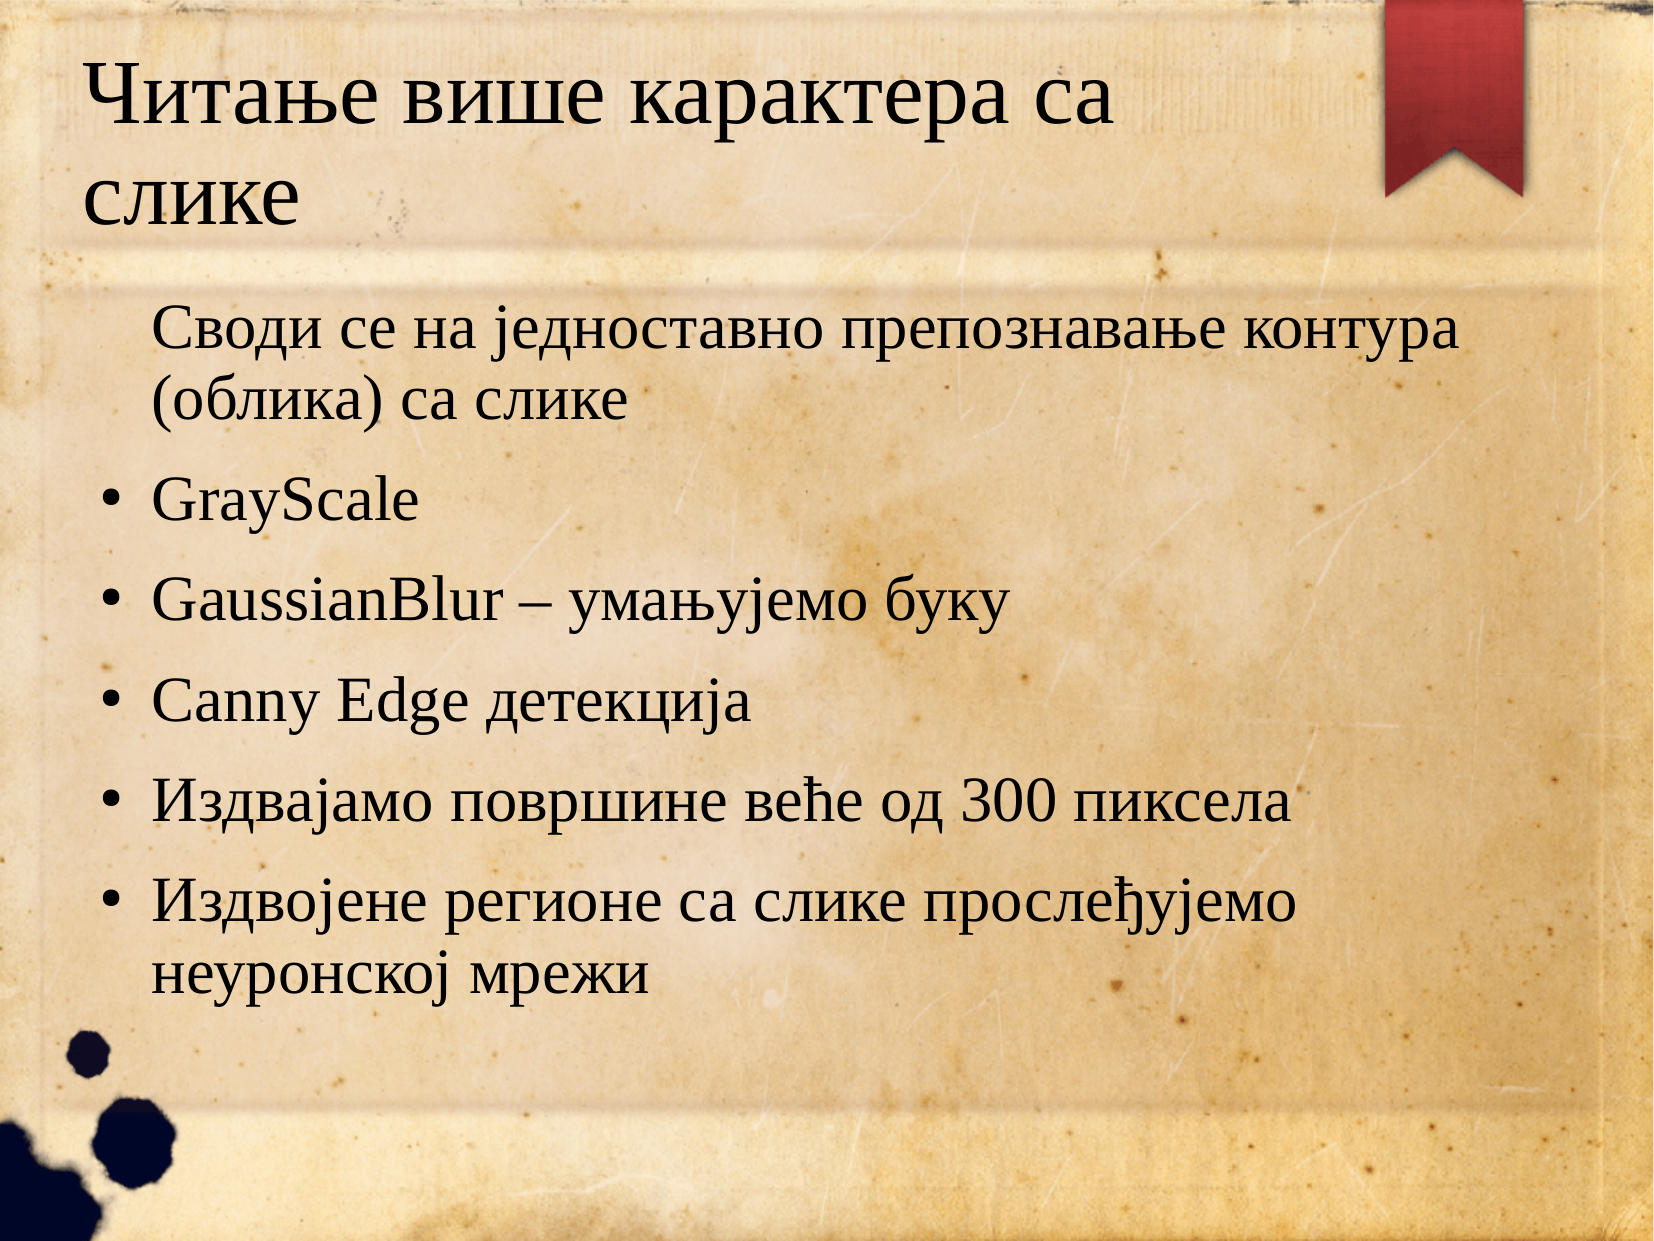

Читање више карактера са слике
# Своди се на једноставно препознавање контура (облика) са слике
GrayScale
GaussianBlur – умањујемо буку
Canny Edge детекција
Издвајамо површине веће од 300 пиксела
Издвојене регионе са слике прослеђујемо неуронској мрежи